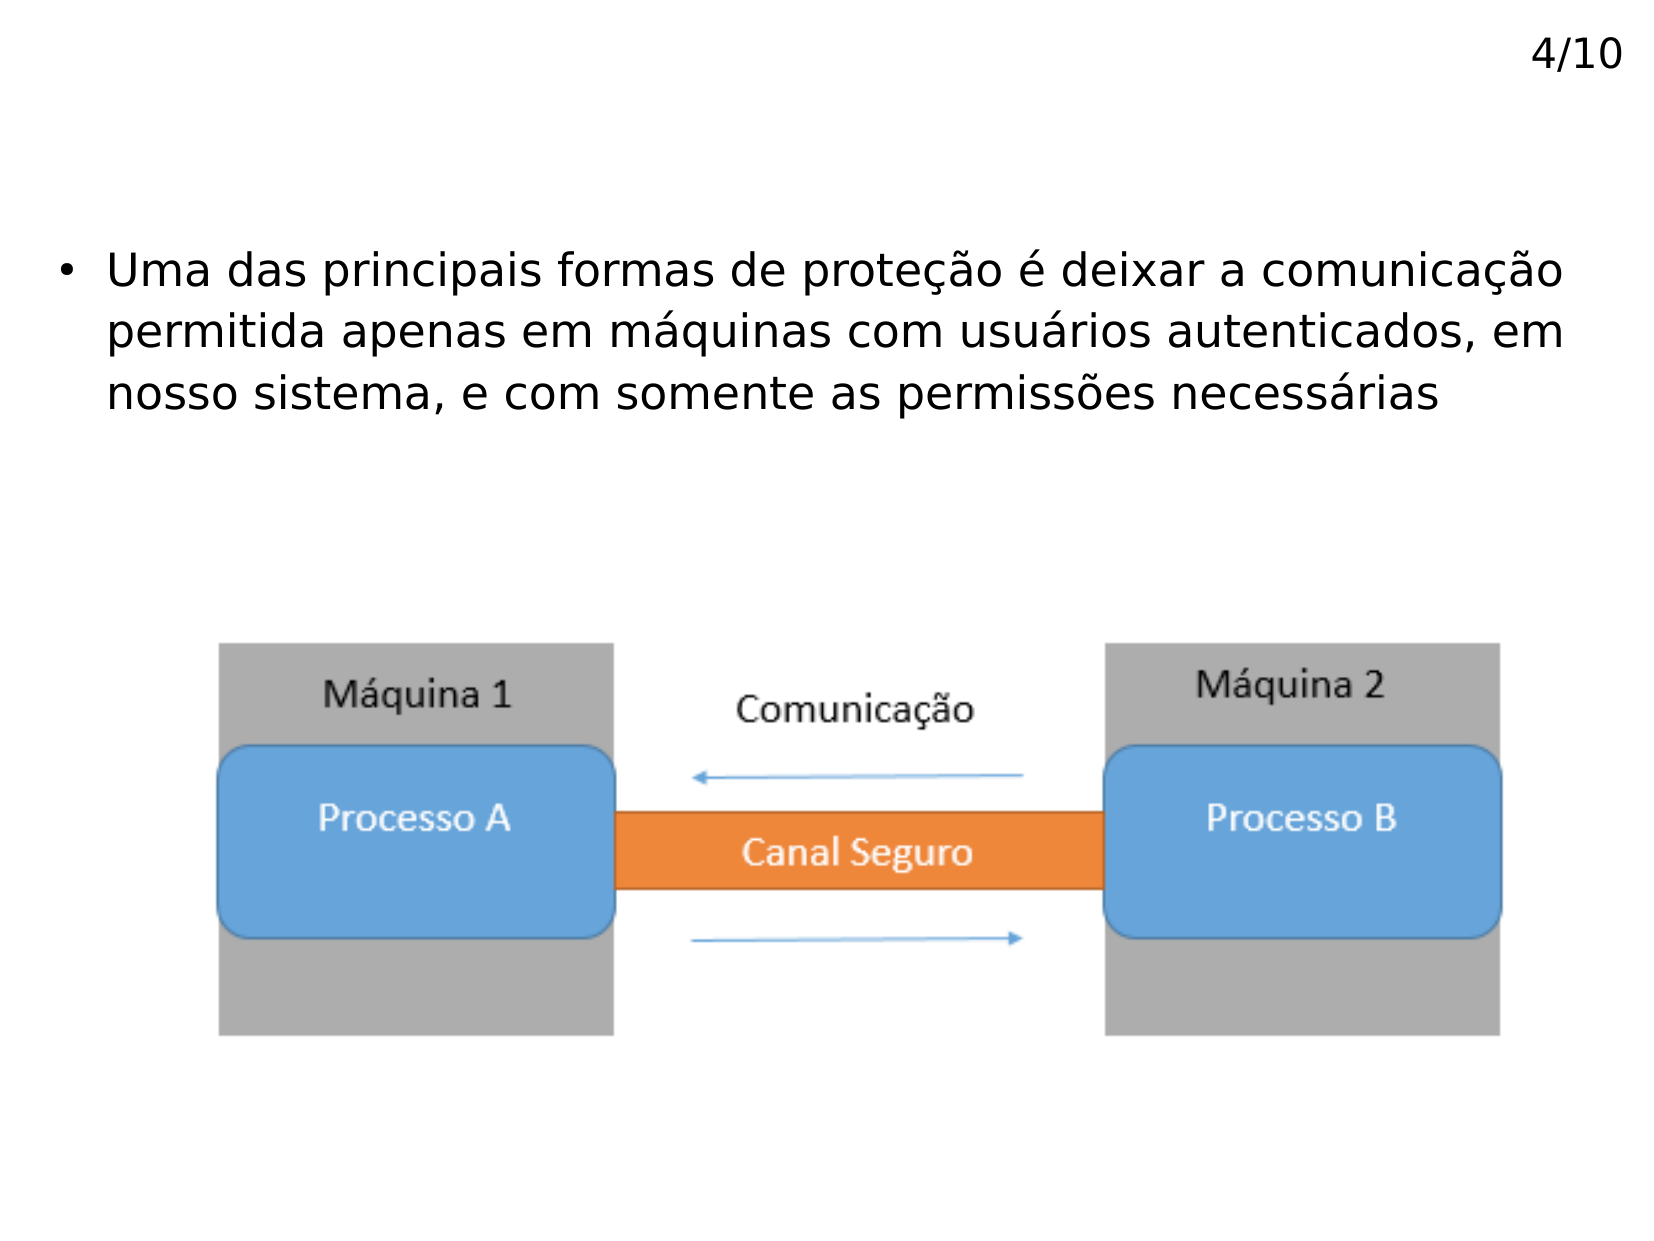

#
4
Uma das principais formas de proteção é deixar a comunicação permitida apenas em máquinas com usuários autenticados, em nosso sistema, e com somente as permissões necessárias